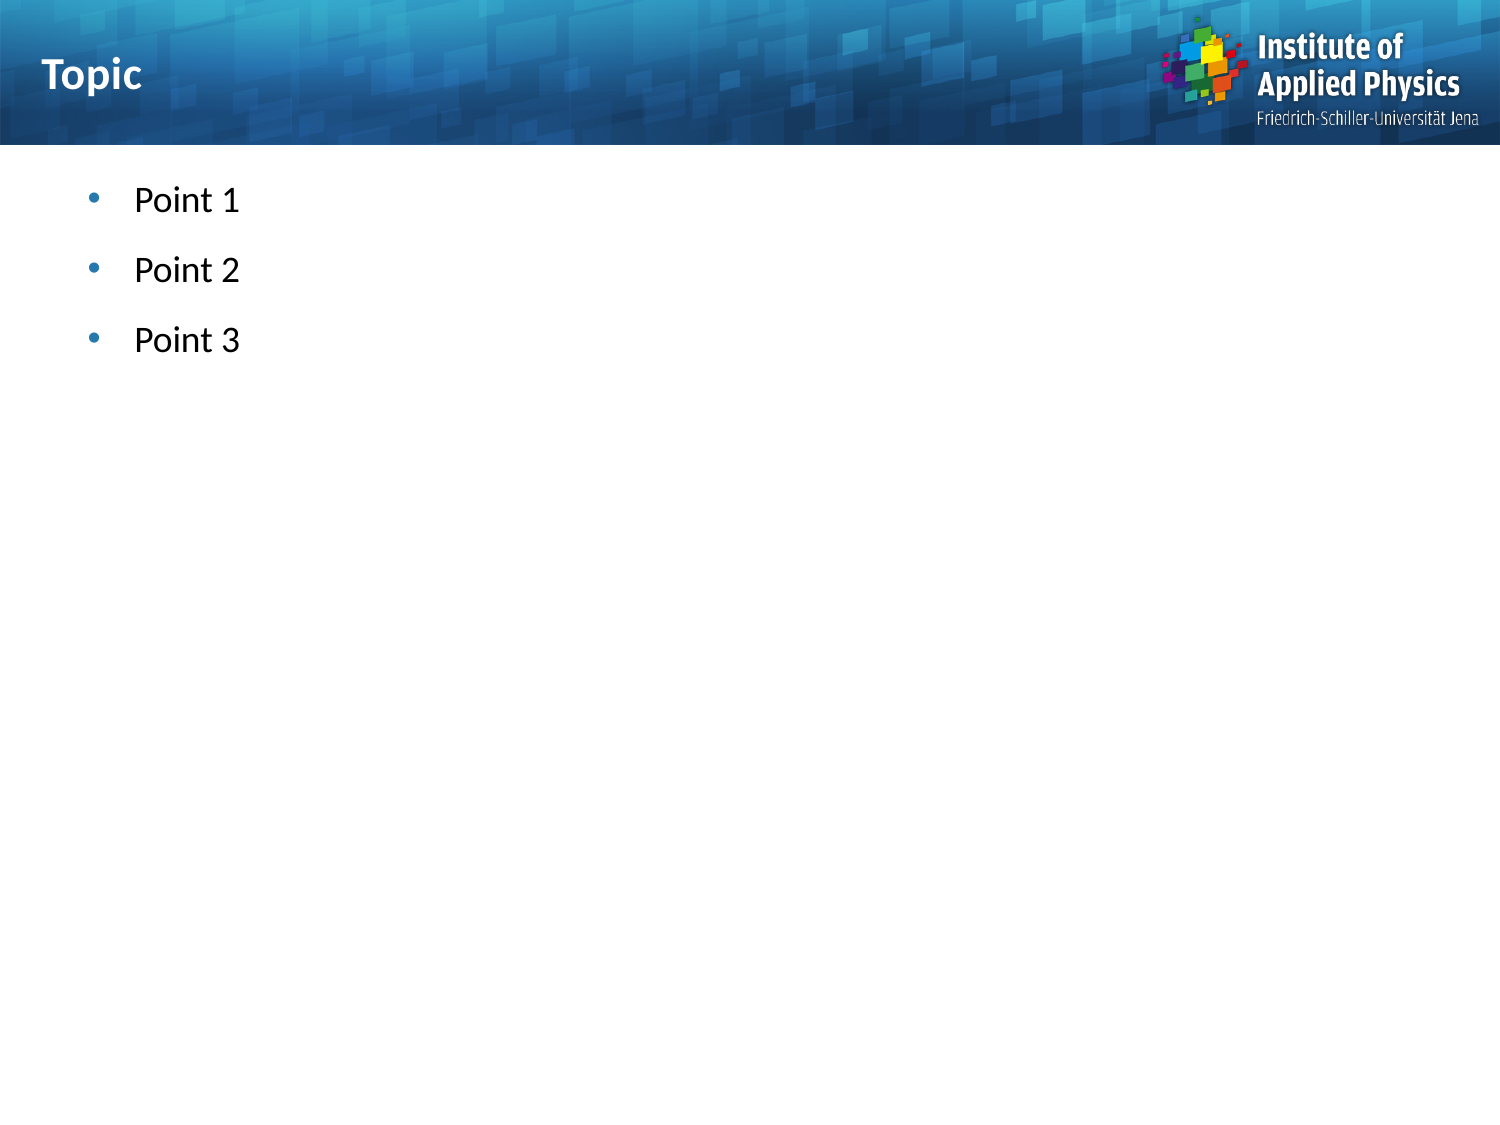

Topic
# Point 1
Point 2
Point 3